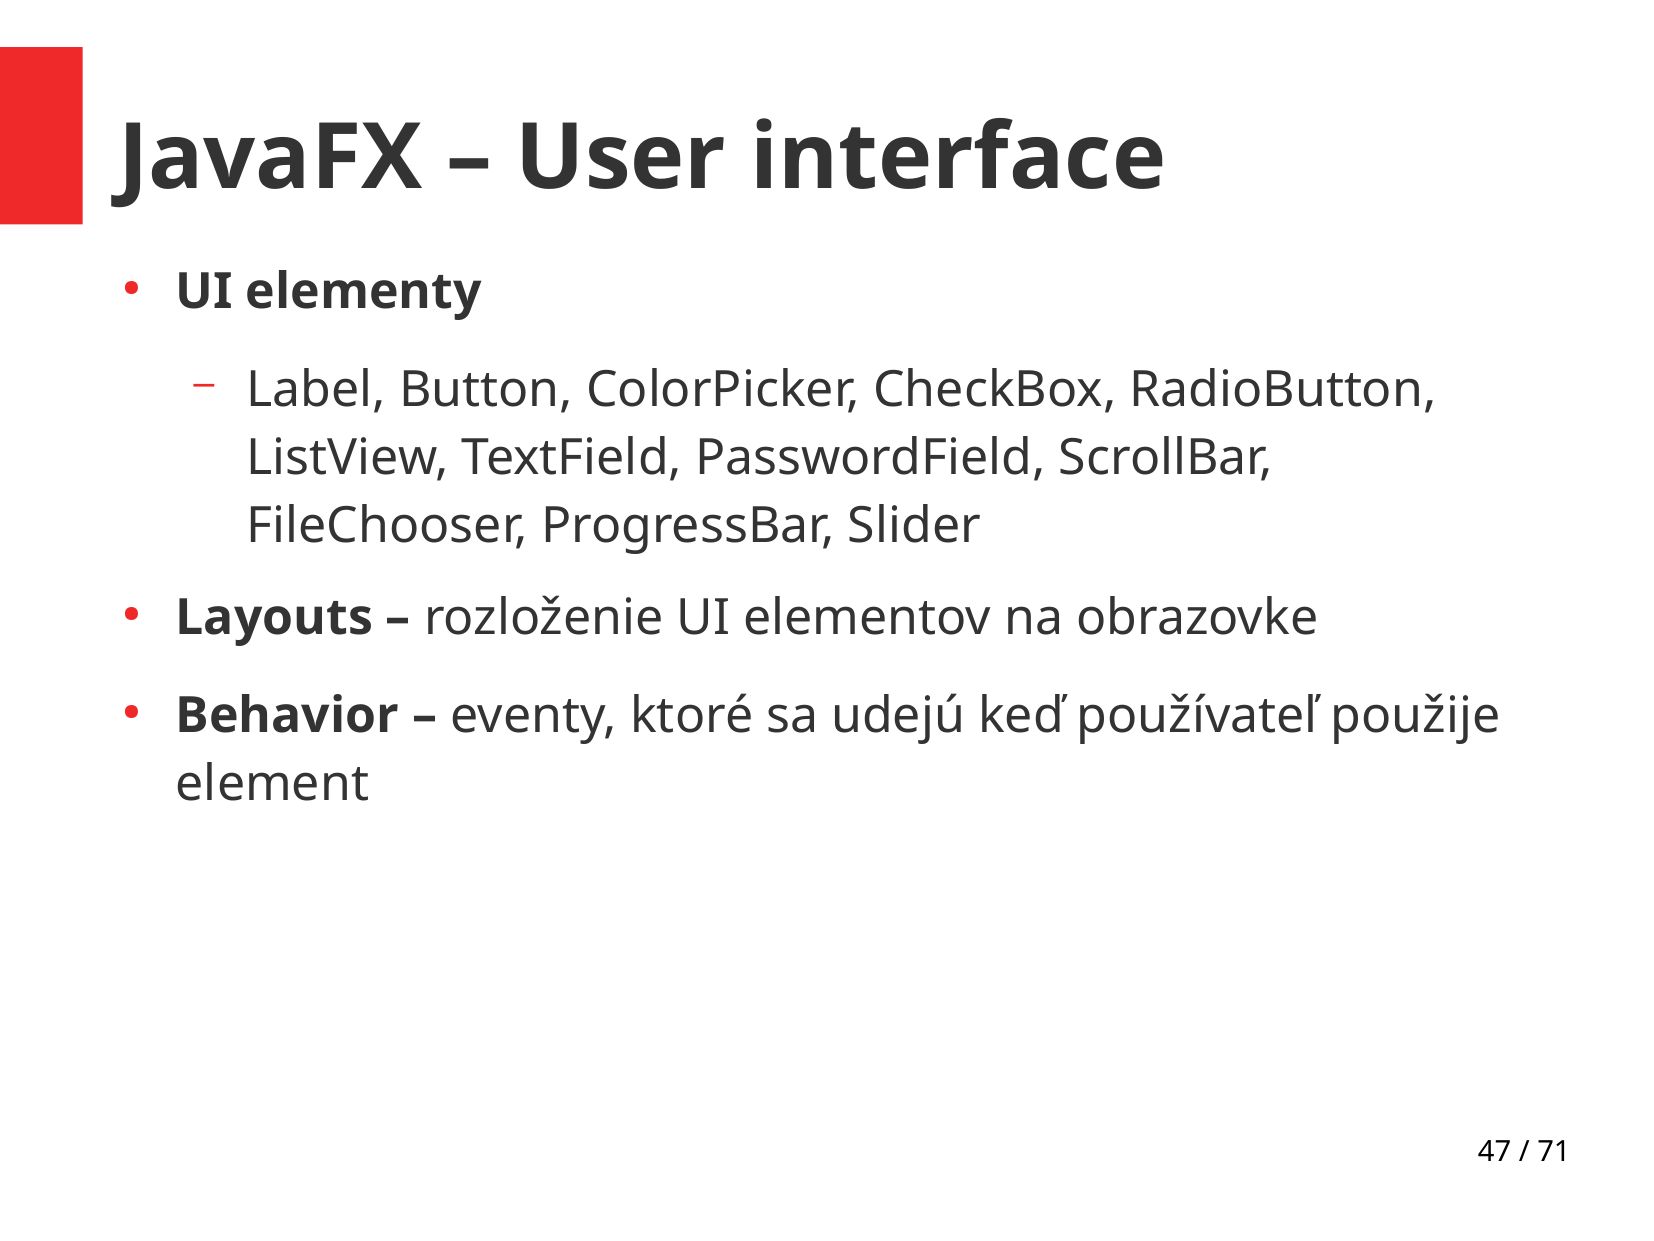

# JavaFX – User interface
UI elementy
Label, Button, ColorPicker, CheckBox, RadioButton, ListView, TextField, PasswordField, ScrollBar, FileChooser, ProgressBar, Slider
Layouts – rozloženie UI elementov na obrazovke
Behavior – eventy, ktoré sa udejú keď používateľ použije element
47